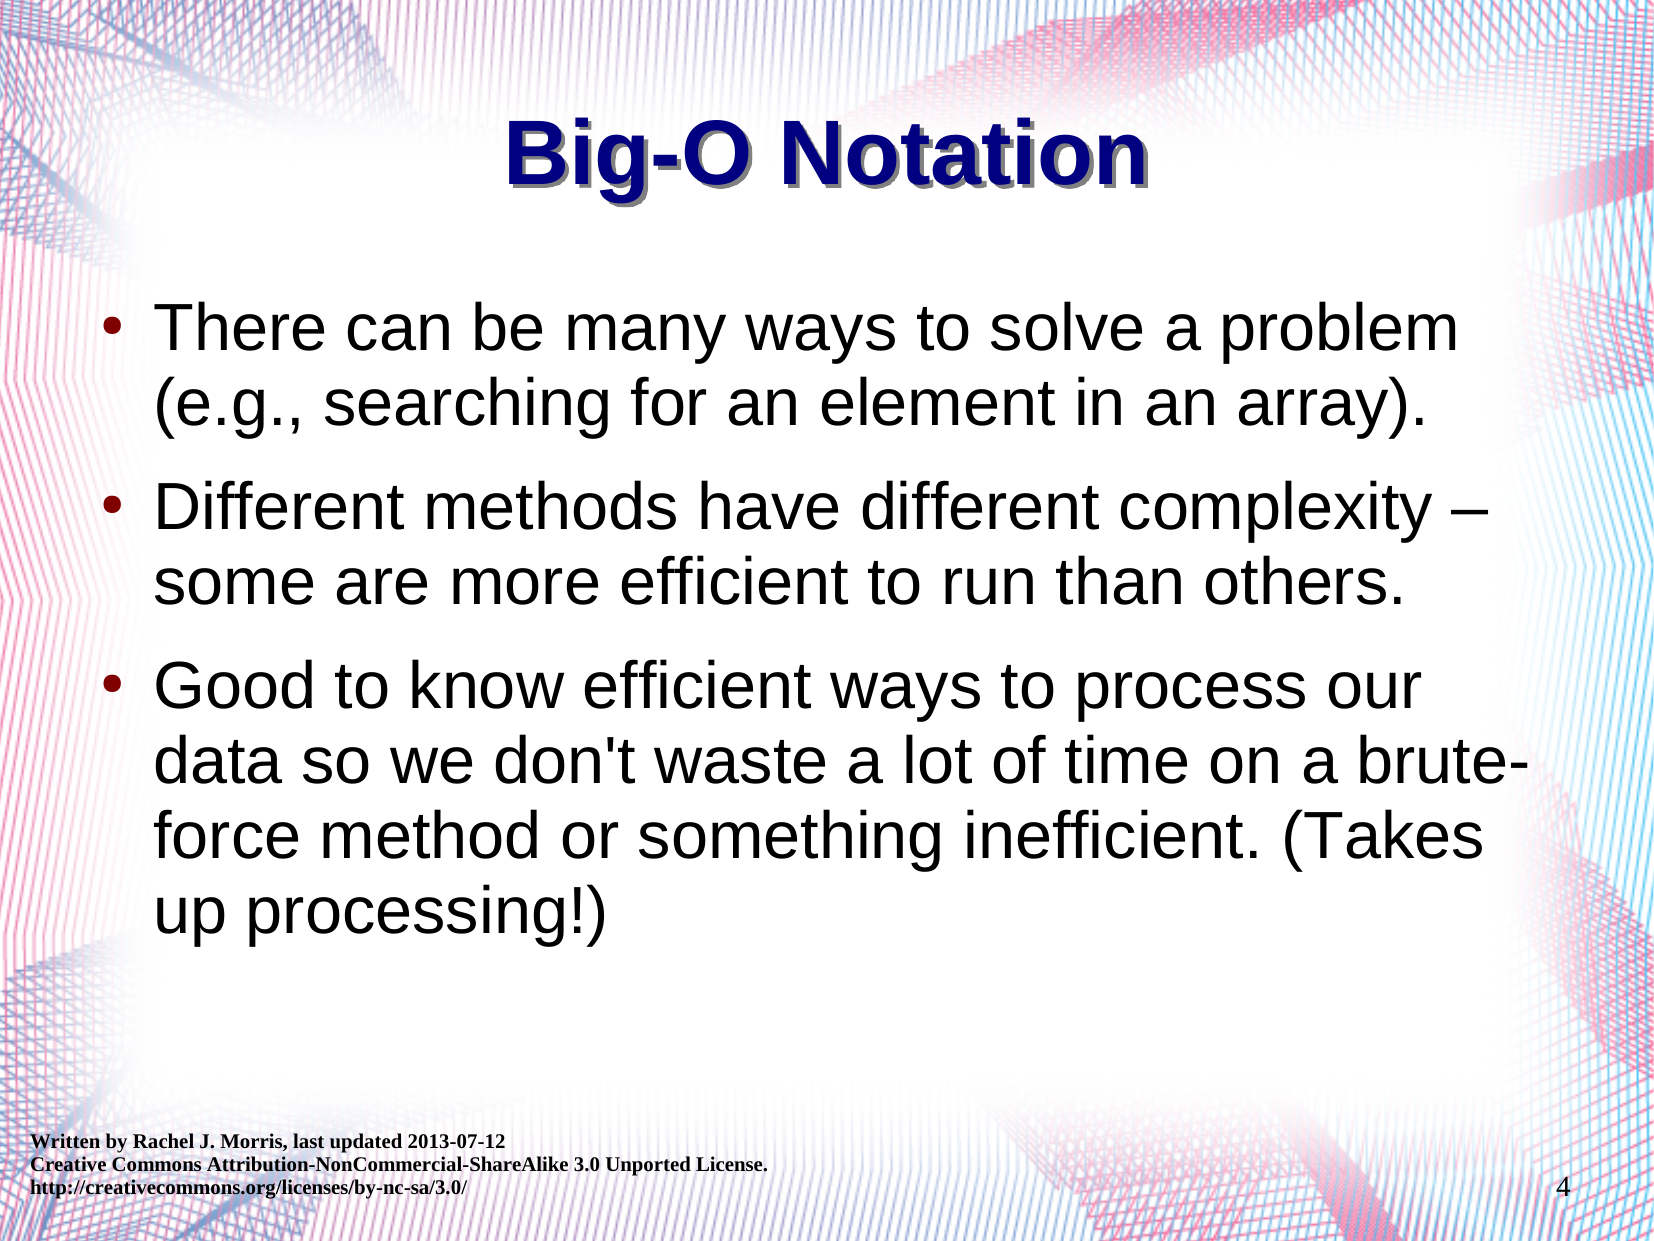

# Big-O Notation
There can be many ways to solve a problem (e.g., searching for an element in an array).
Different methods have different complexity – some are more efficient to run than others.
Good to know efficient ways to process our data so we don't waste a lot of time on a brute-force method or something inefficient. (Takes up processing!)
4